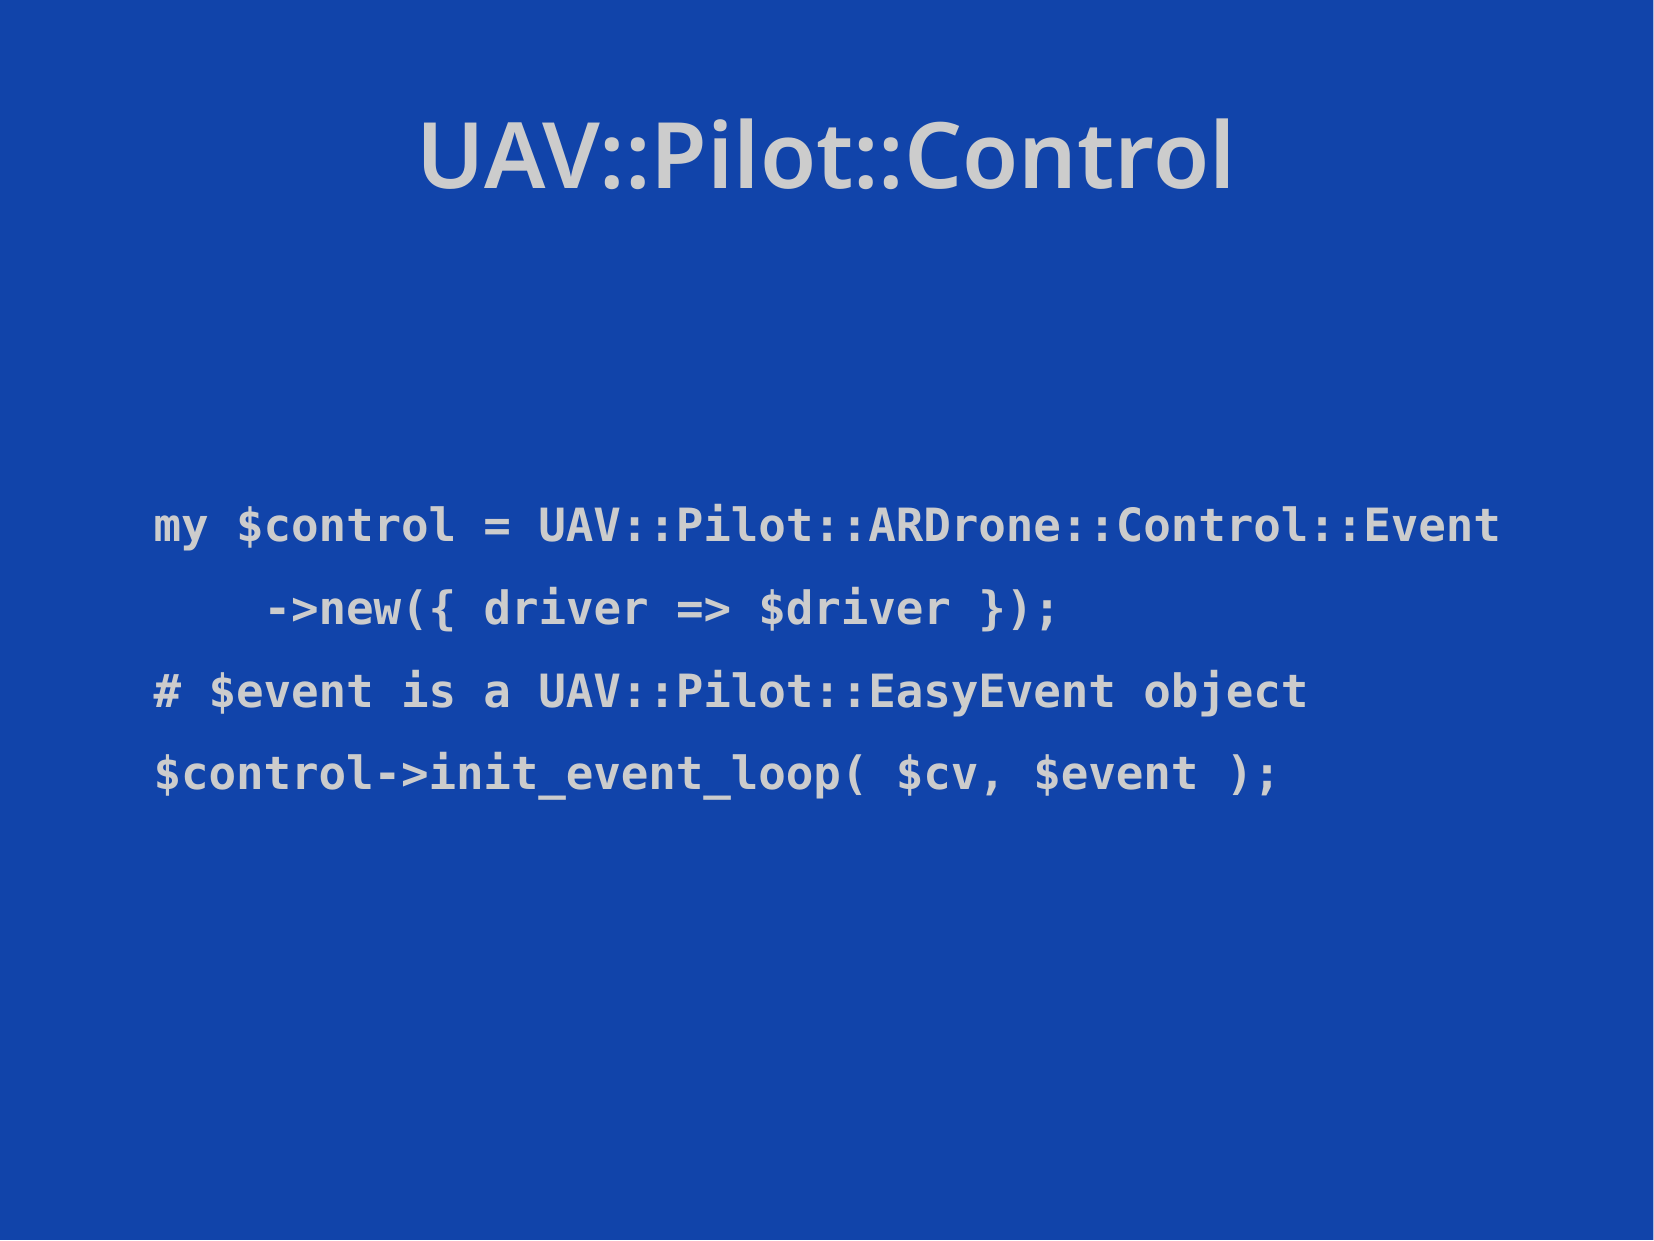

# UAV::Pilot::Control
my $control = UAV::Pilot::ARDrone::Control::Event
 ->new({ driver => $driver });
# $event is a UAV::Pilot::EasyEvent object
$control->init_event_loop( $cv, $event );